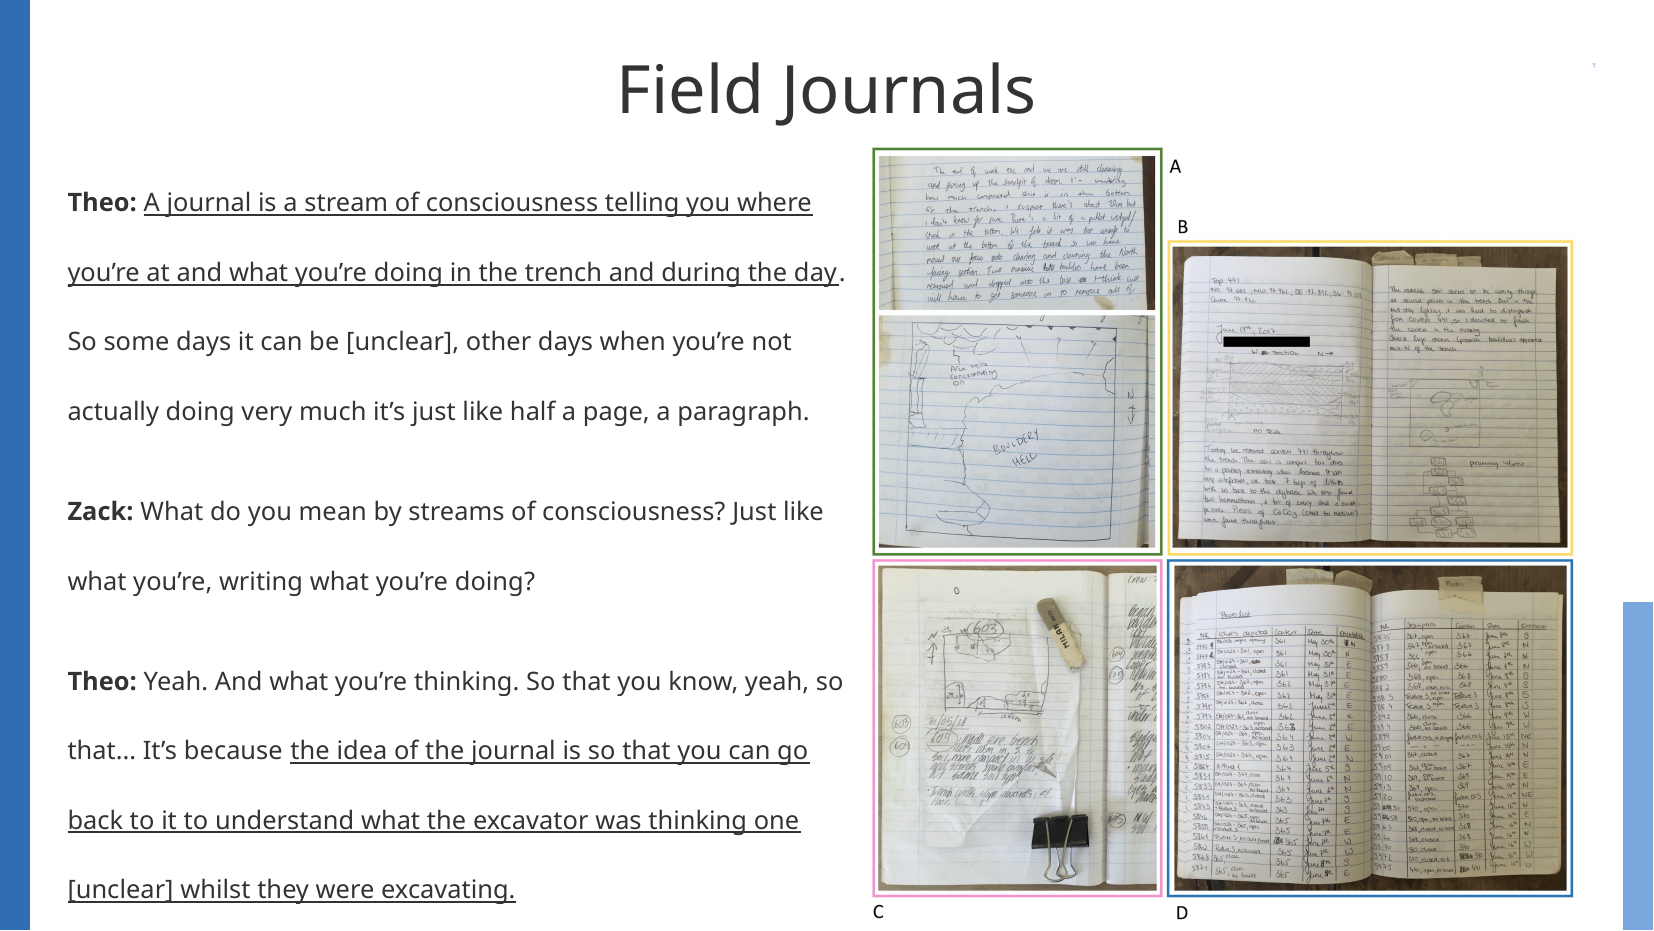

# Field Journals
Theo: A journal is a stream of consciousness telling you where you’re at and what you’re doing in the trench and during the day. So some days it can be [unclear], other days when you’re not actually doing very much it’s just like half a page, a paragraph.
Zack: What do you mean by streams of consciousness? Just like what you’re, writing what you’re doing?
Theo: Yeah. And what you’re thinking. So that you know, yeah, so that... It’s because the idea of the journal is so that you can go back to it to understand what the excavator was thinking one [unclear] whilst they were excavating.